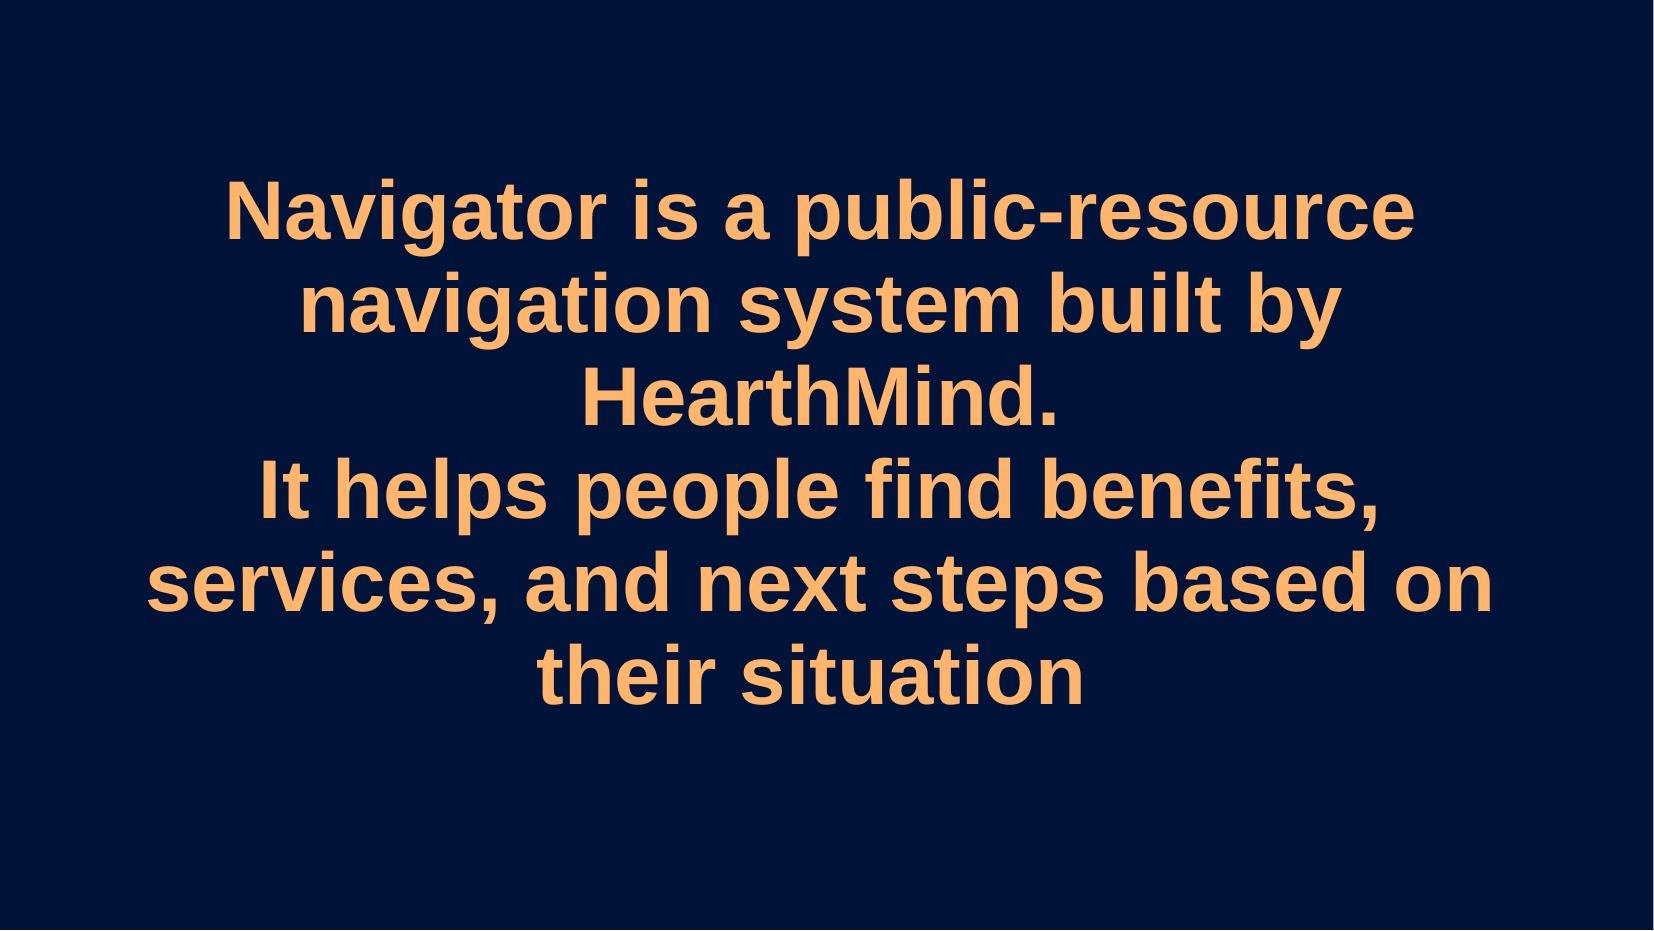

# Navigator is a public-resource navigation system built by HearthMind.
It helps people find benefits, services, and next steps based on their situation